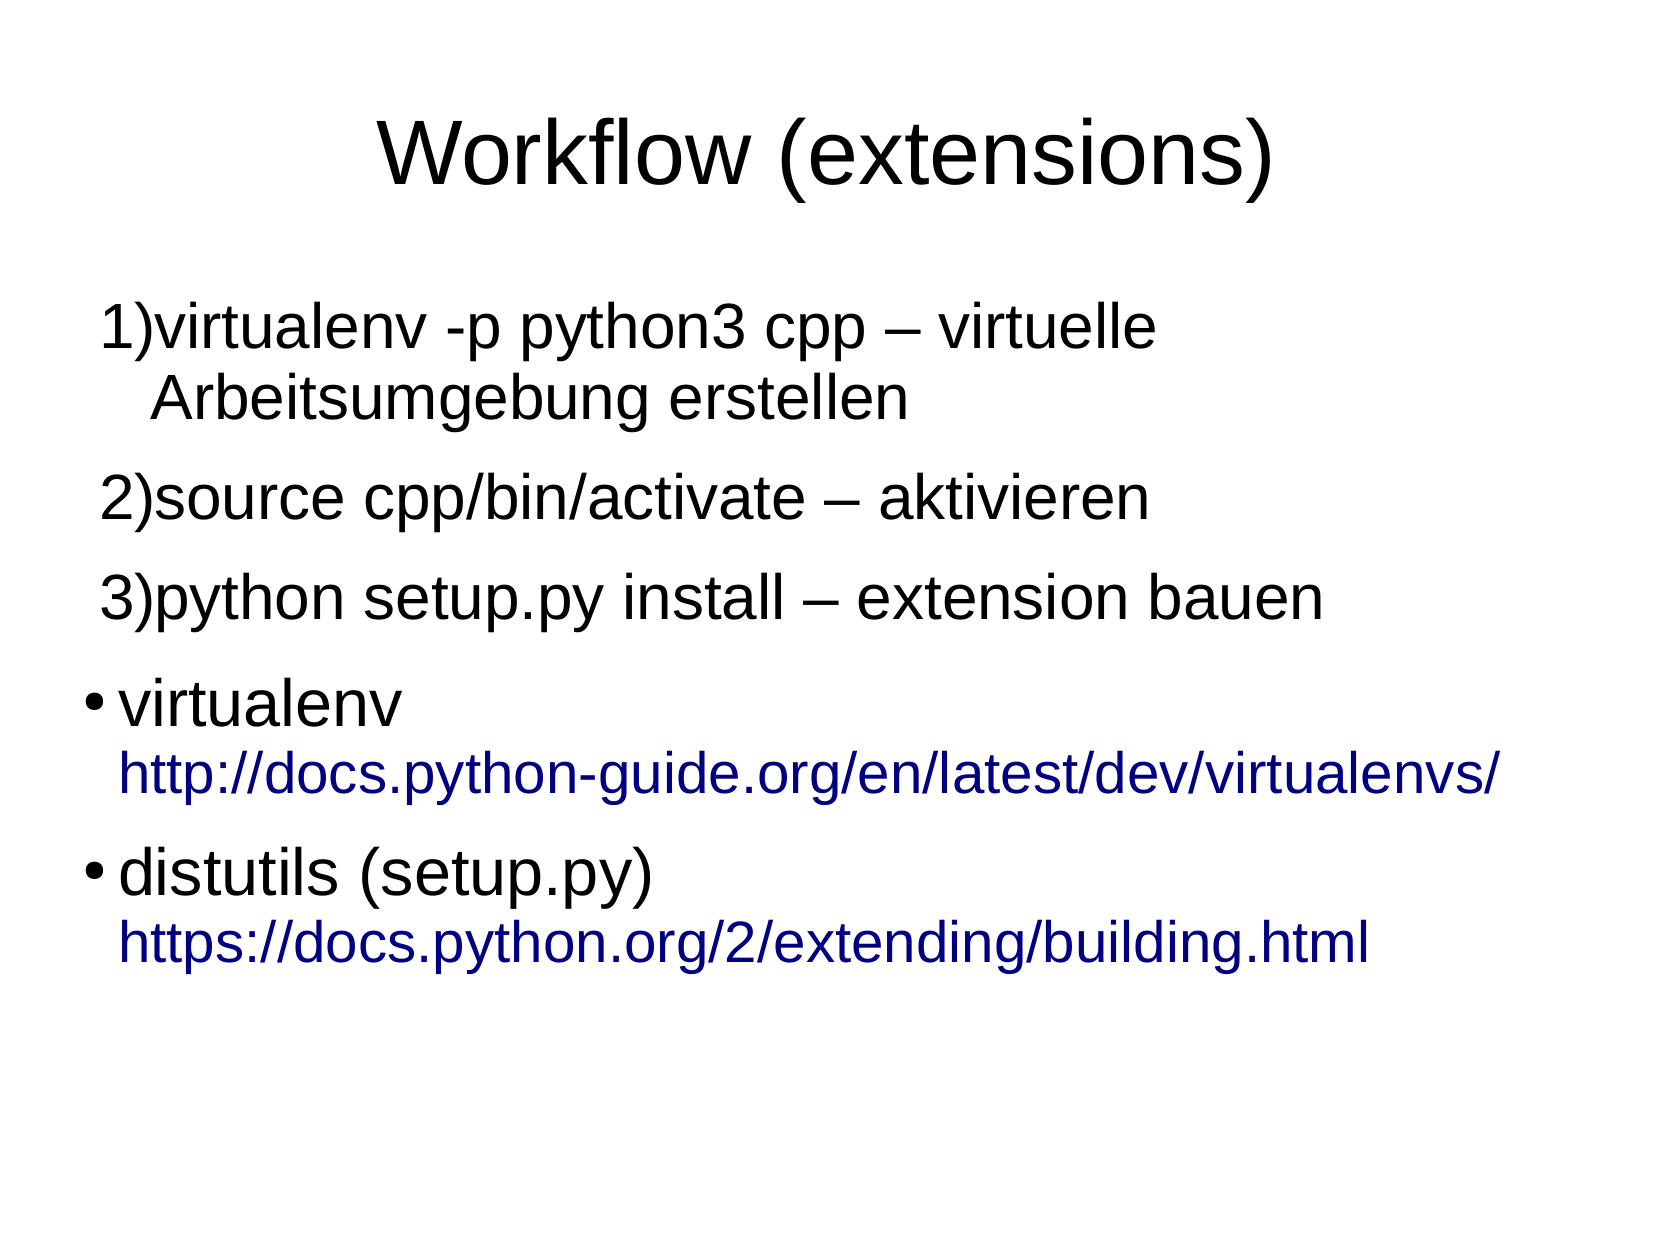

# Workflow (extensions)
virtualenv -p python3 cpp – virtuelle Arbeitsumgebung erstellen
source cpp/bin/activate – aktivieren
python setup.py install – extension bauen
virtualenv http://docs.python-guide.org/en/latest/dev/virtualenvs/
distutils (setup.py) https://docs.python.org/2/extending/building.html